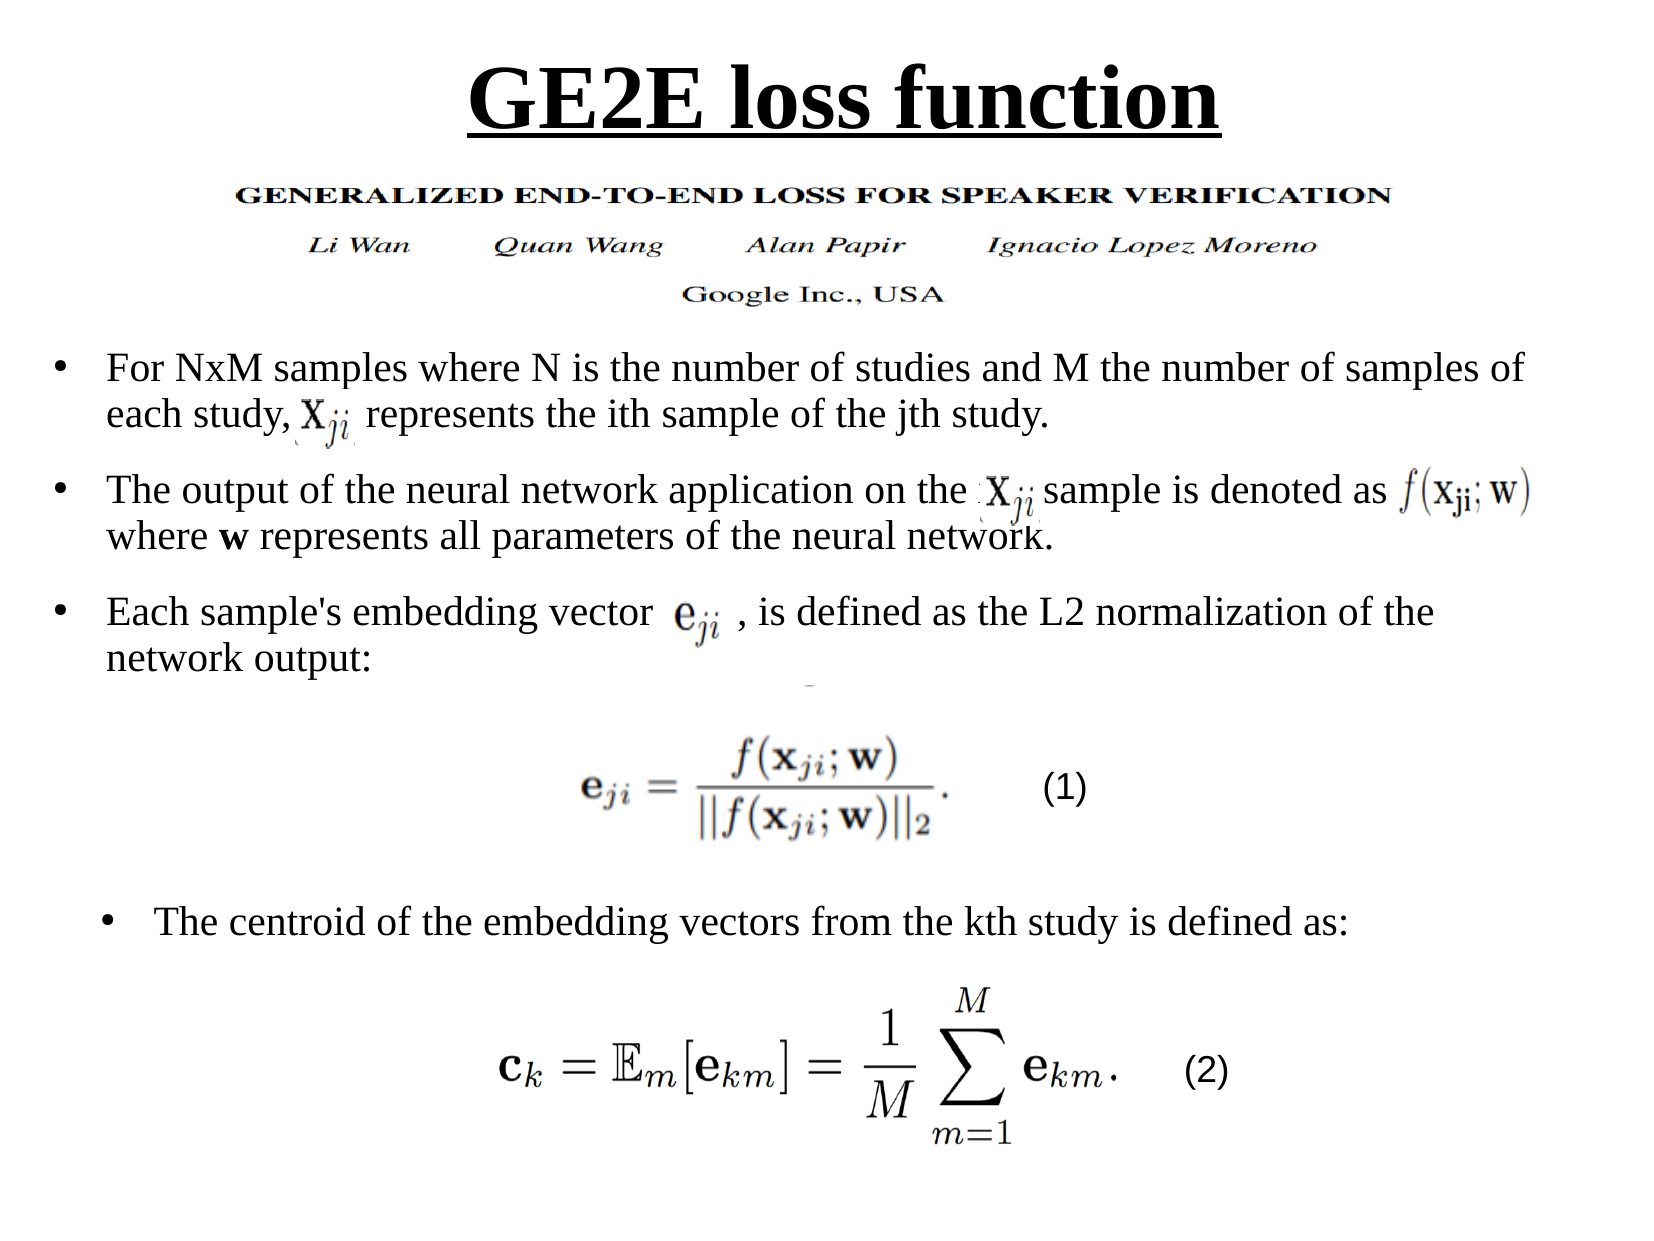

# GE2E loss function
For NxM samples where N is the number of studies and M the number of samples of each study, Xji represents the ith sample of the jth study.
The output of the neural network application on the xji sample is denoted as where w represents all parameters of the neural network.
Each sample's embedding vector , is defined as the L2 normalization of the network output:
(1)
The centroid of the embedding vectors from the kth study is defined as:
(2)